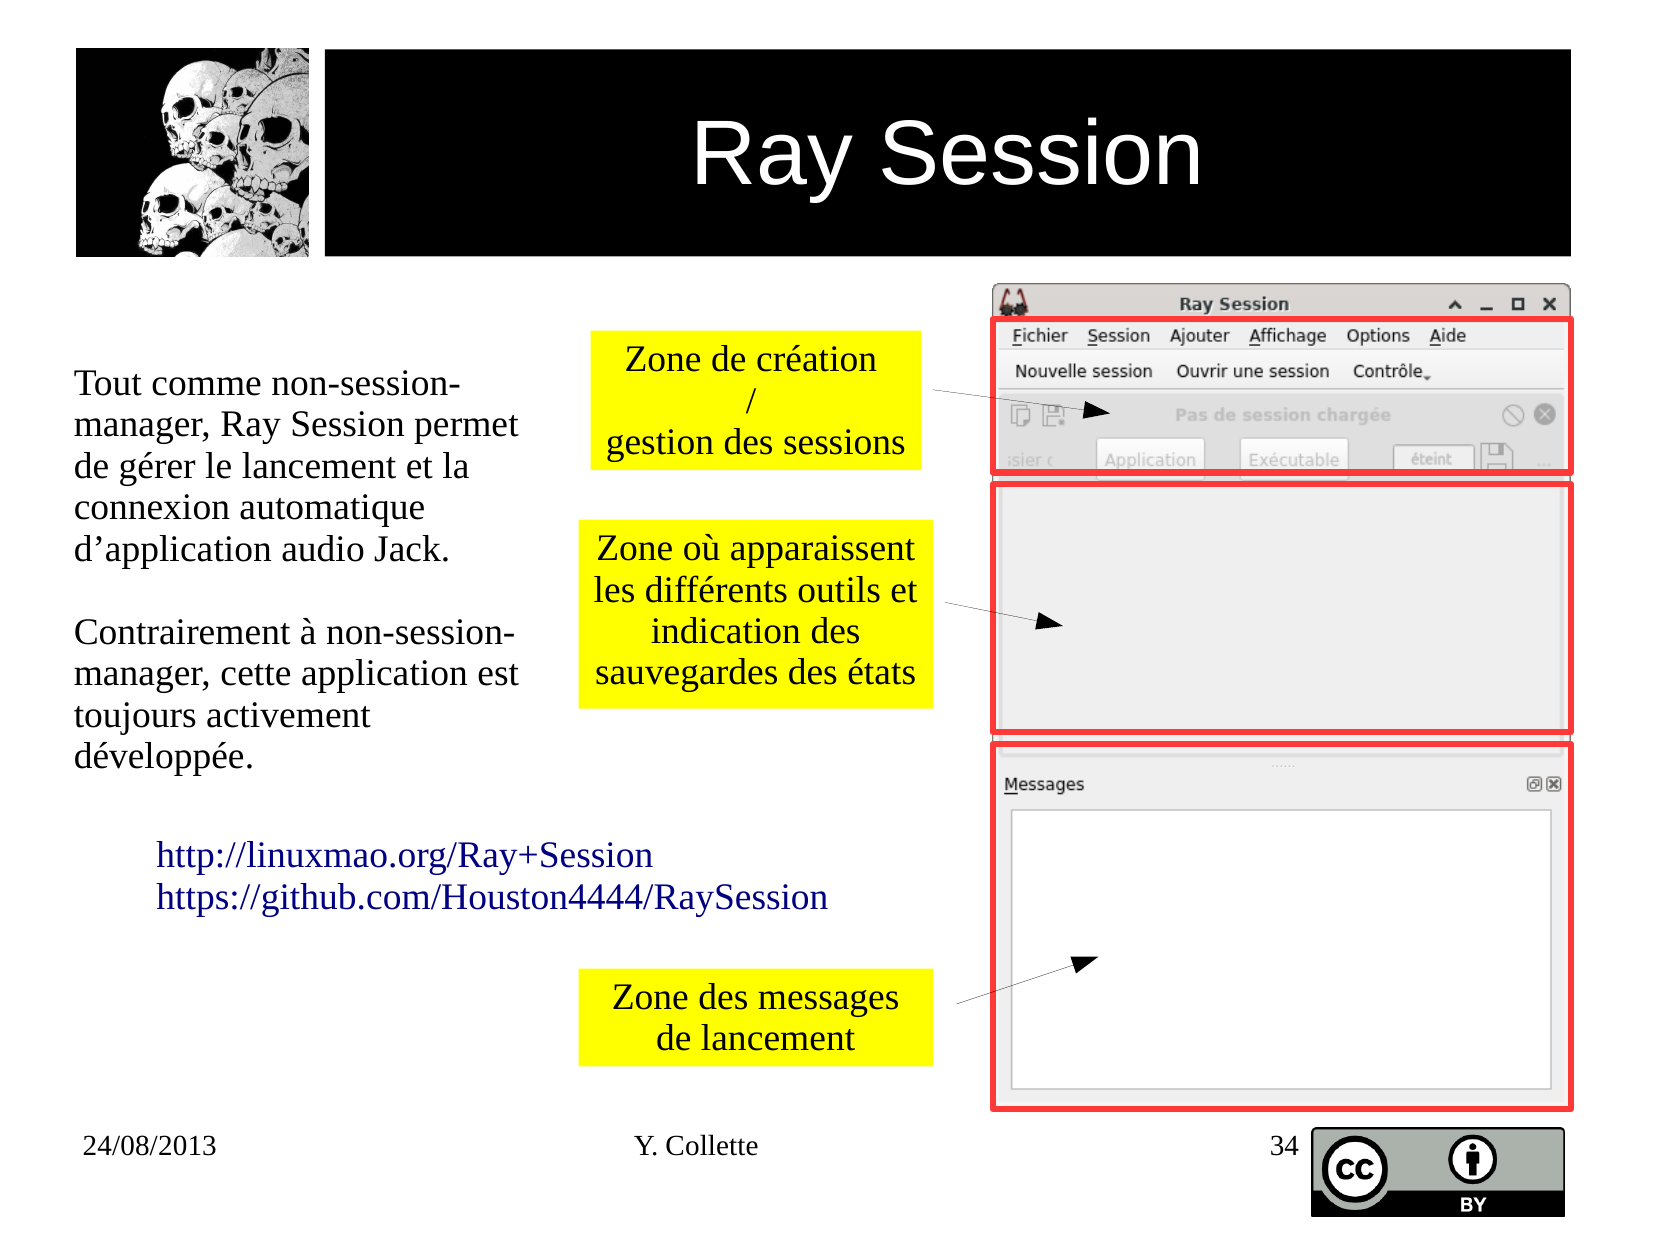

# Ray Session
Zone de création
/
gestion des sessions
Tout comme non-session-manager, Ray Session permet de gérer le lancement et la connexion automatique d’application audio Jack.
Contrairement à non-session-manager, cette application est toujours activement développée.
Zone où apparaissent les différents outils et indication des sauvegardes des états
http://linuxmao.org/Ray+Session
https://github.com/Houston4444/RaySession
Zone des messages de lancement
Y. Collette
34